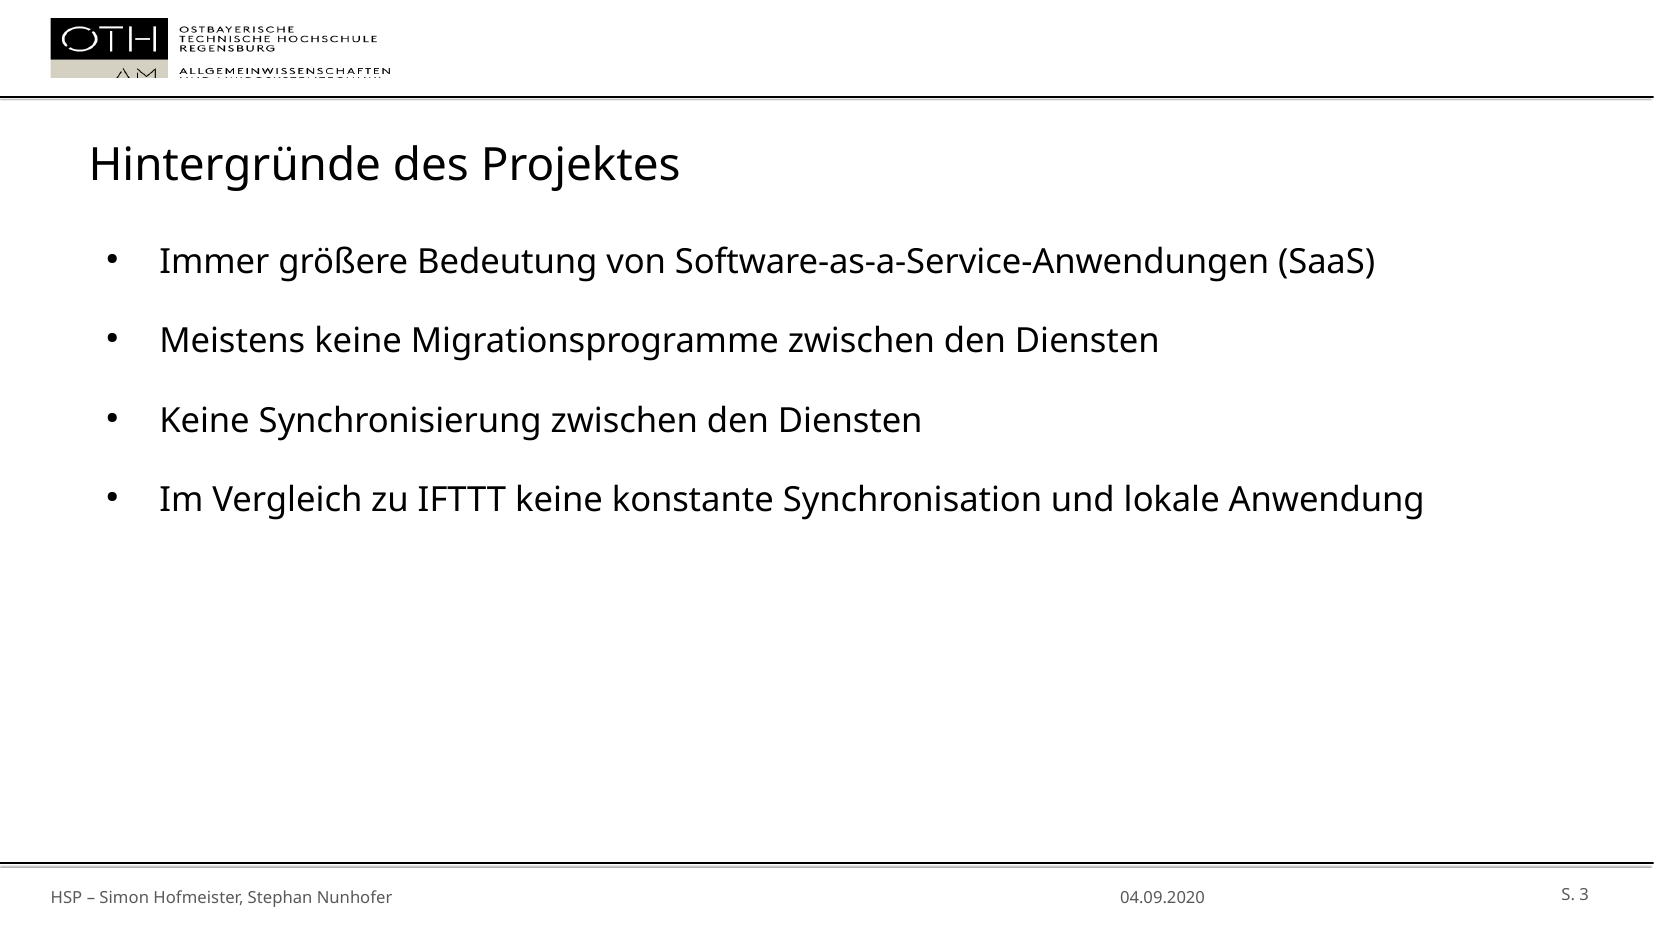

# Hintergründe des Projektes
Immer größere Bedeutung von Software-as-a-Service-Anwendungen (SaaS)
Meistens keine Migrationsprogramme zwischen den Diensten
Keine Synchronisierung zwischen den Diensten
Im Vergleich zu IFTTT keine konstante Synchronisation und lokale Anwendung
3
HSP - Simon Hofmeister, Stephan Nunhofer